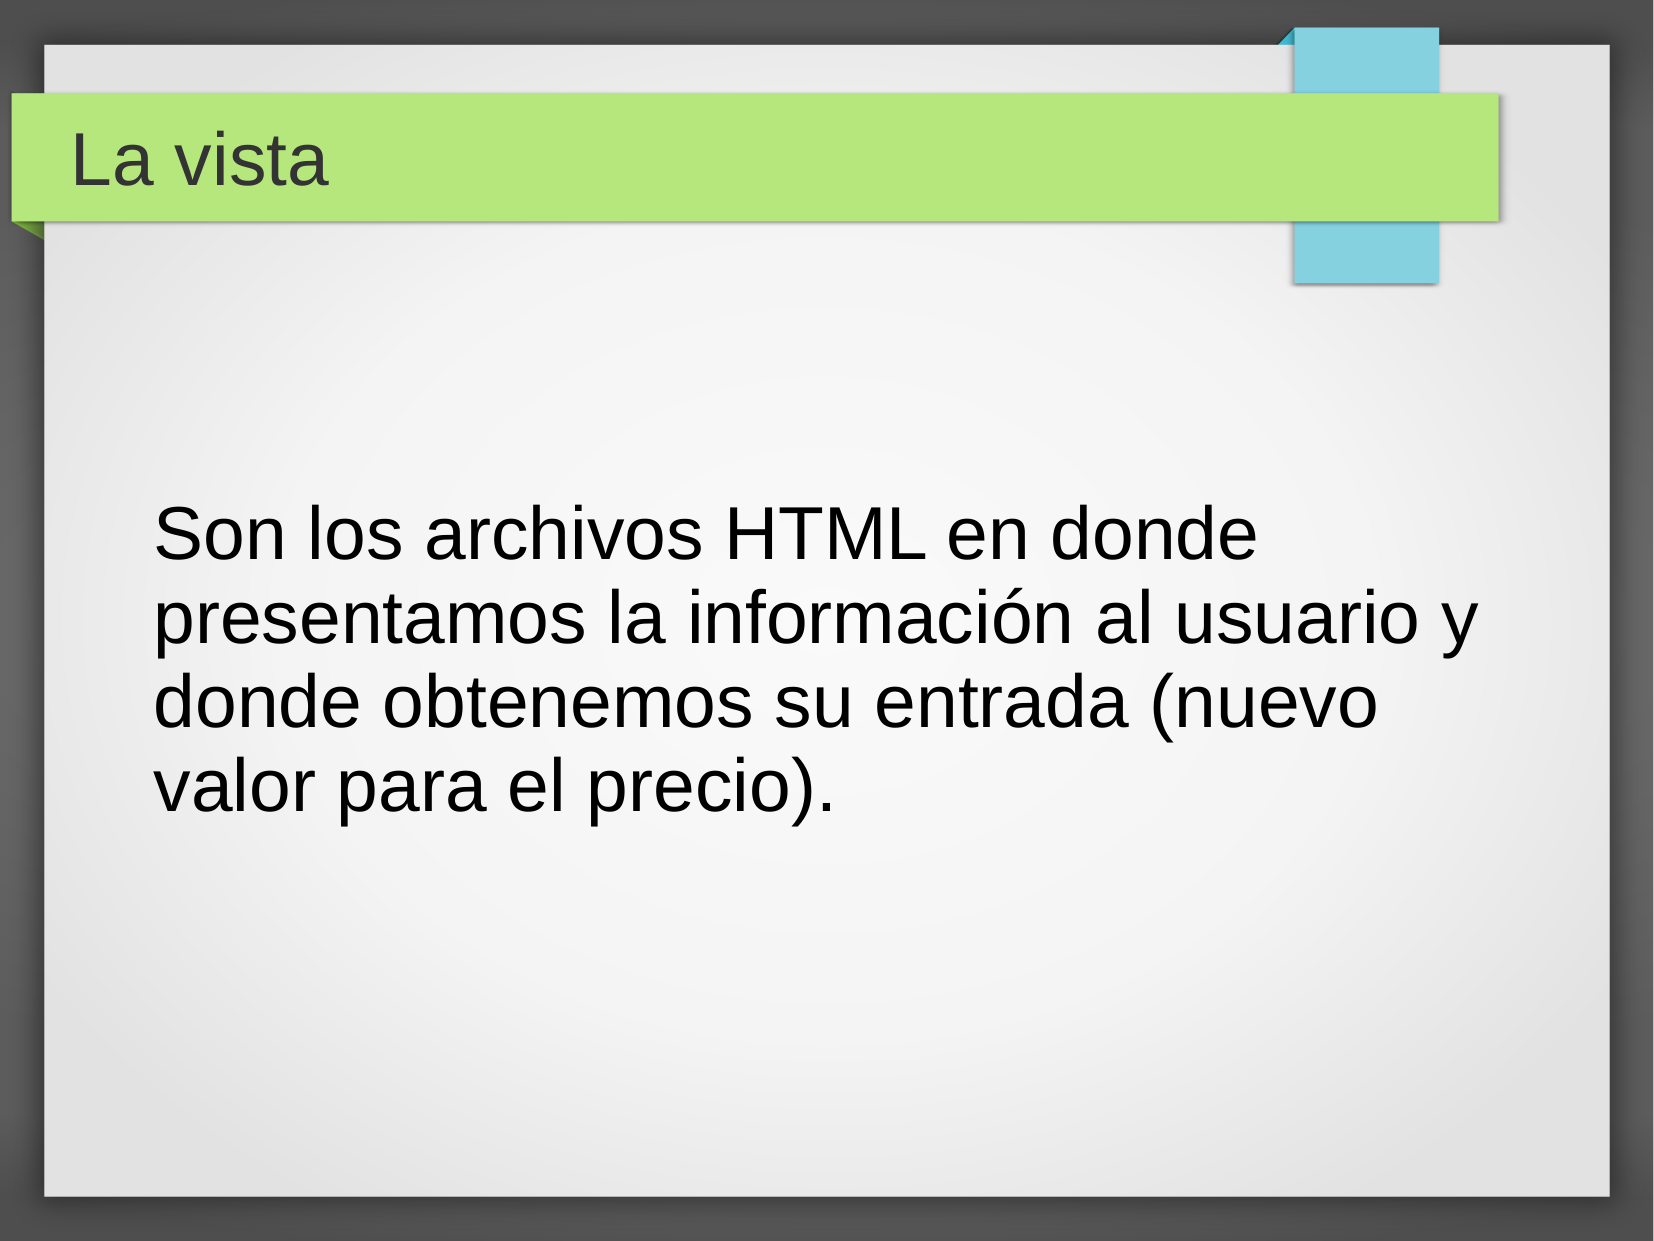

# La vista
Son los archivos HTML en donde presentamos la información al usuario y donde obtenemos su entrada (nuevo valor para el precio).